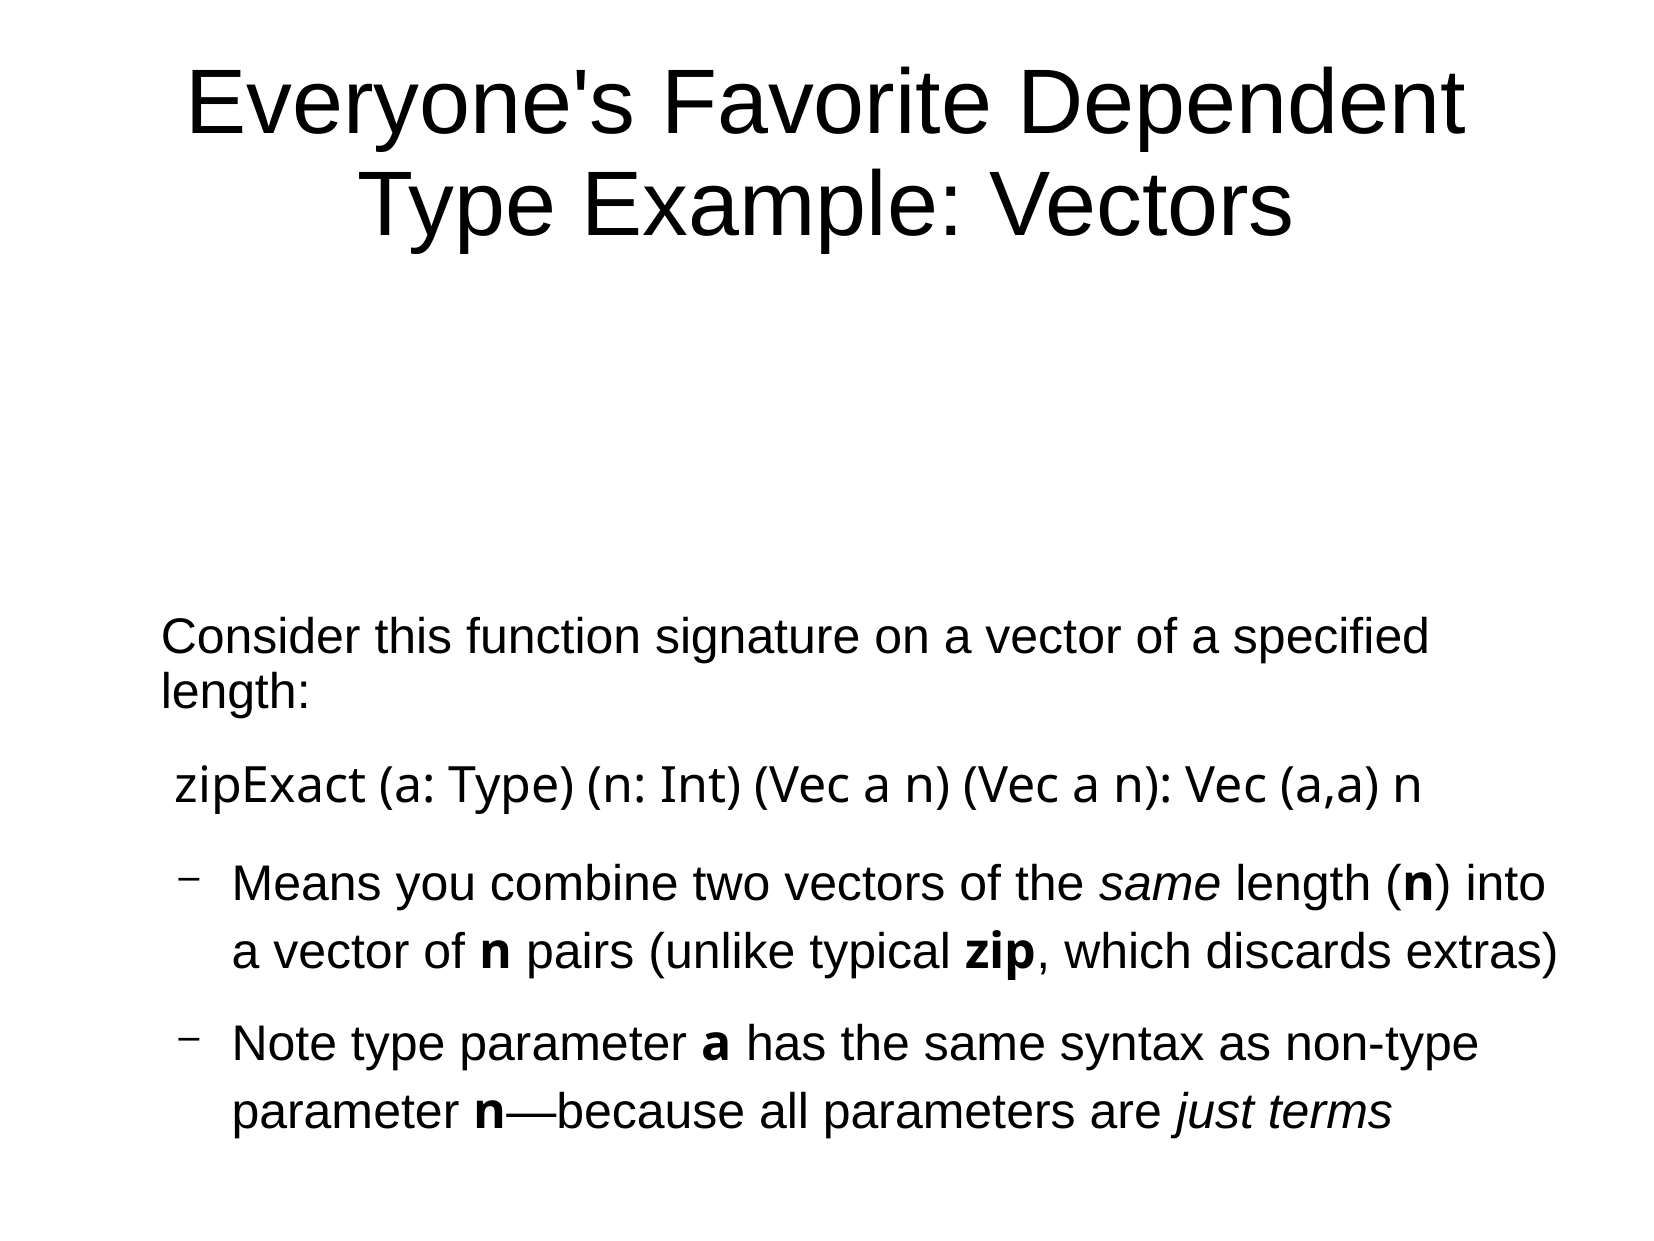

# Everyone's Favorite Dependent Type Example: Vectors
Consider this function signature on a vector of a specified length:
 zipExact (a: Type) (n: Int) (Vec a n) (Vec a n): Vec (a,a) n
Means you combine two vectors of the same length (n) into a vector of n pairs (unlike typical zip, which discards extras)
Note type parameter a has the same syntax as non-type parameter n—because all parameters are just terms